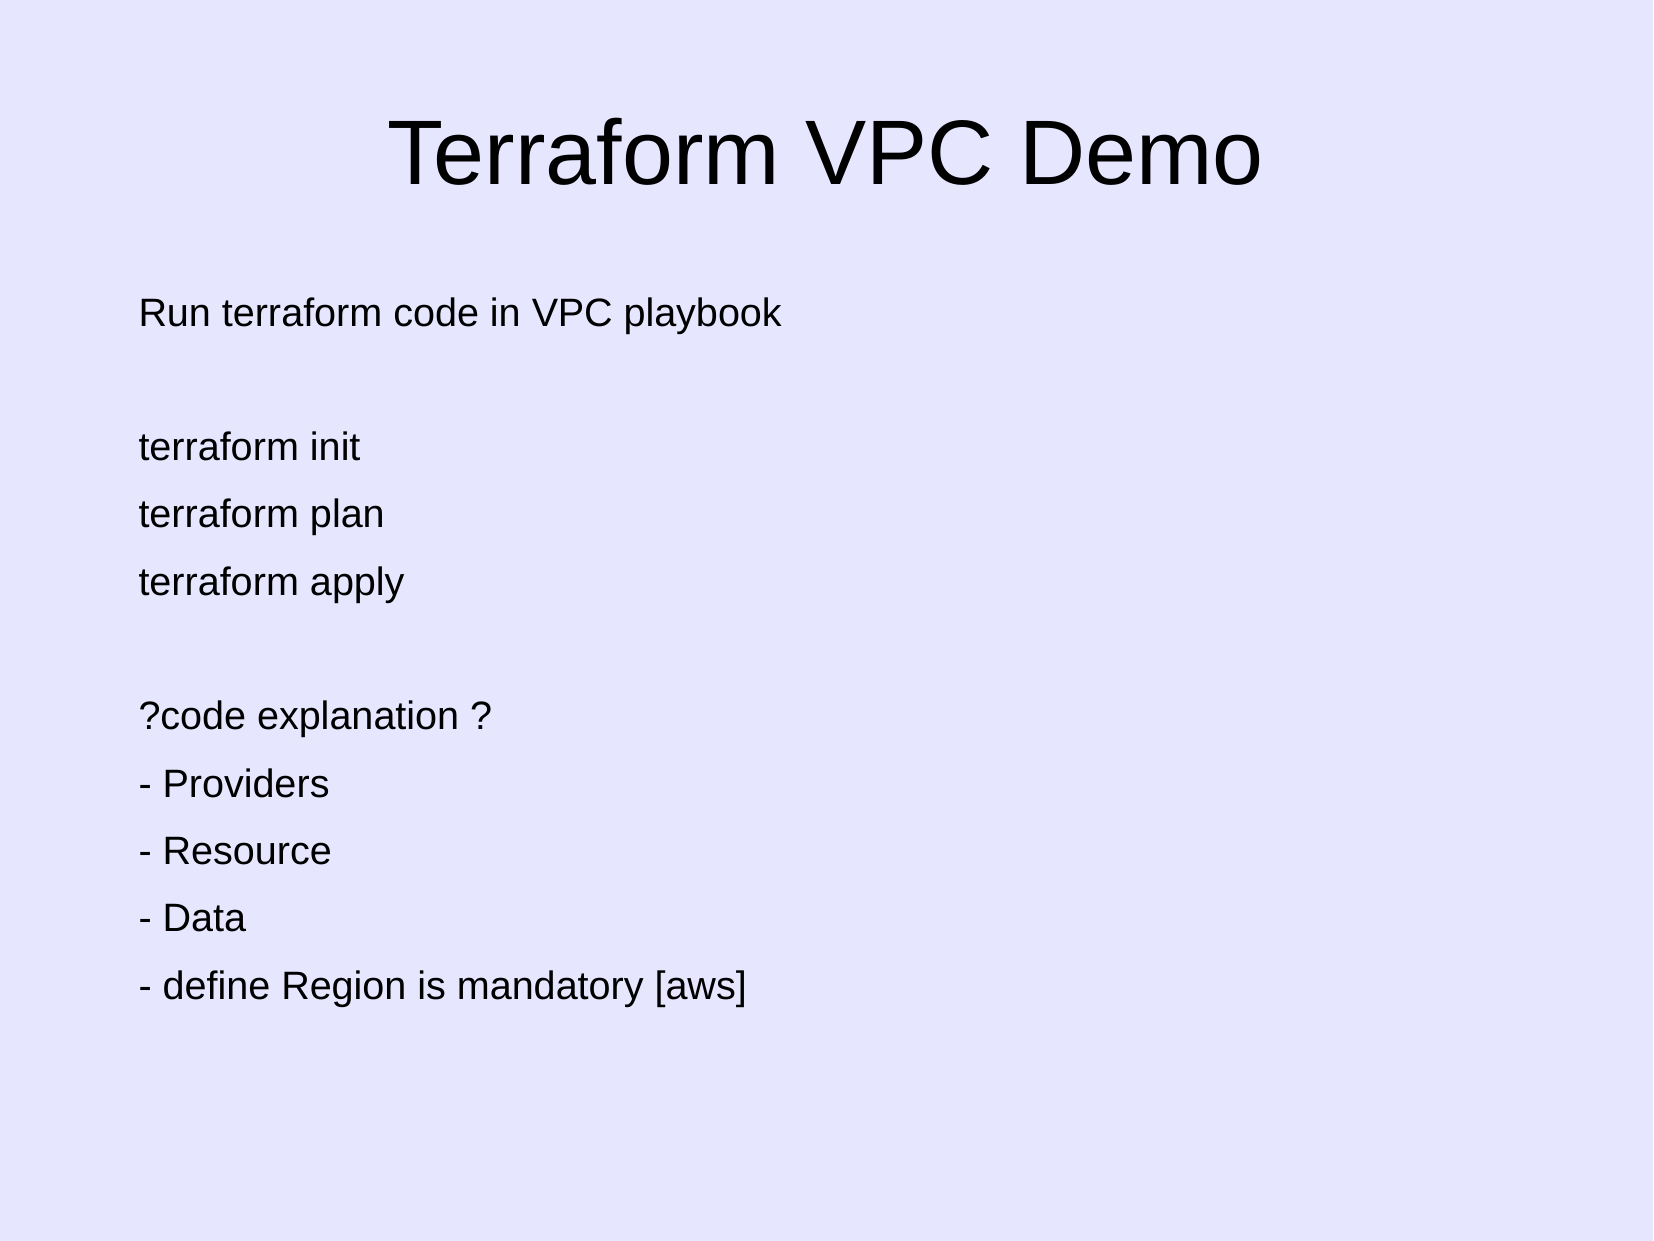

# Terraform VPC Demo
Run terraform code in VPC playbook
terraform init
terraform plan
terraform apply
?code explanation ?
- Providers
- Resource
- Data
- define Region is mandatory [aws]